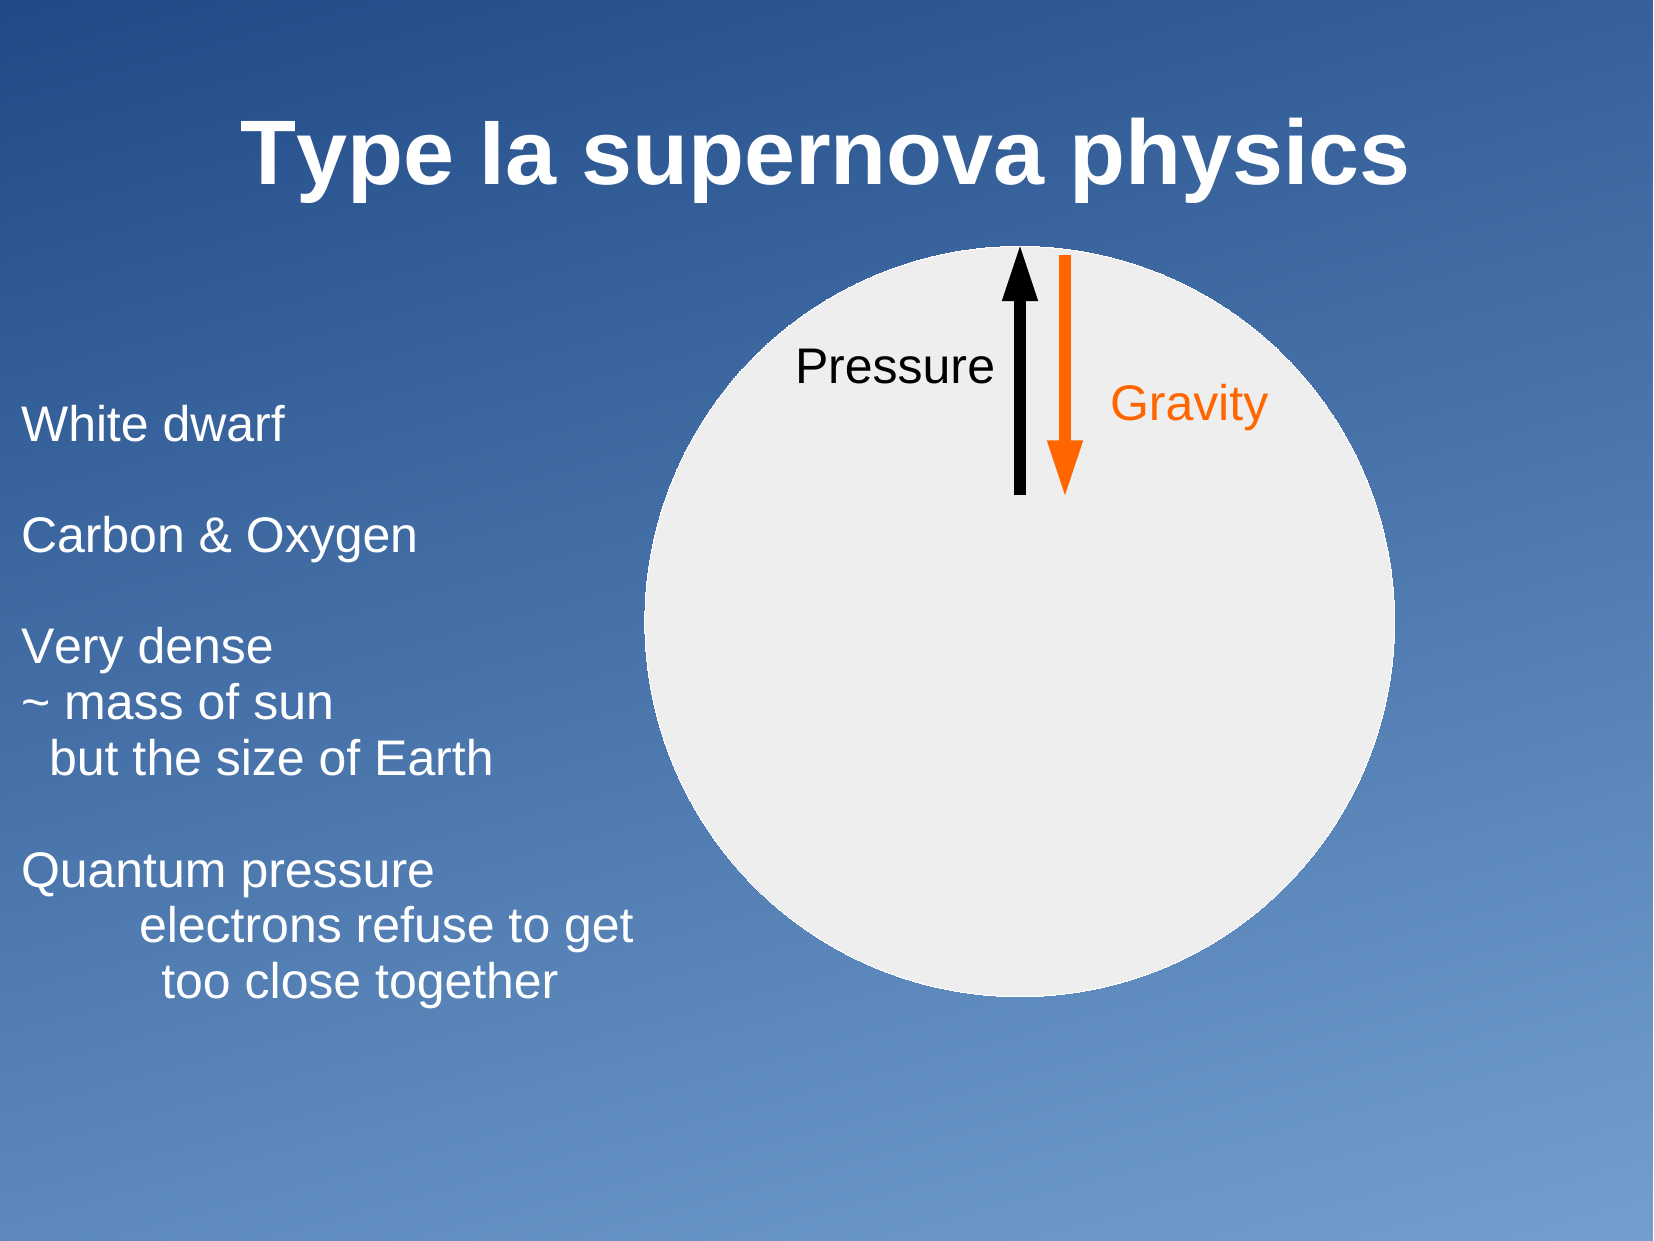

# Type Ia supernova physics
Pressure
Gravity
White dwarf
Carbon & Oxygen
Very dense
~ mass of sun
 but the size of Earth
Quantum pressure
	electrons refuse to get
 too close together